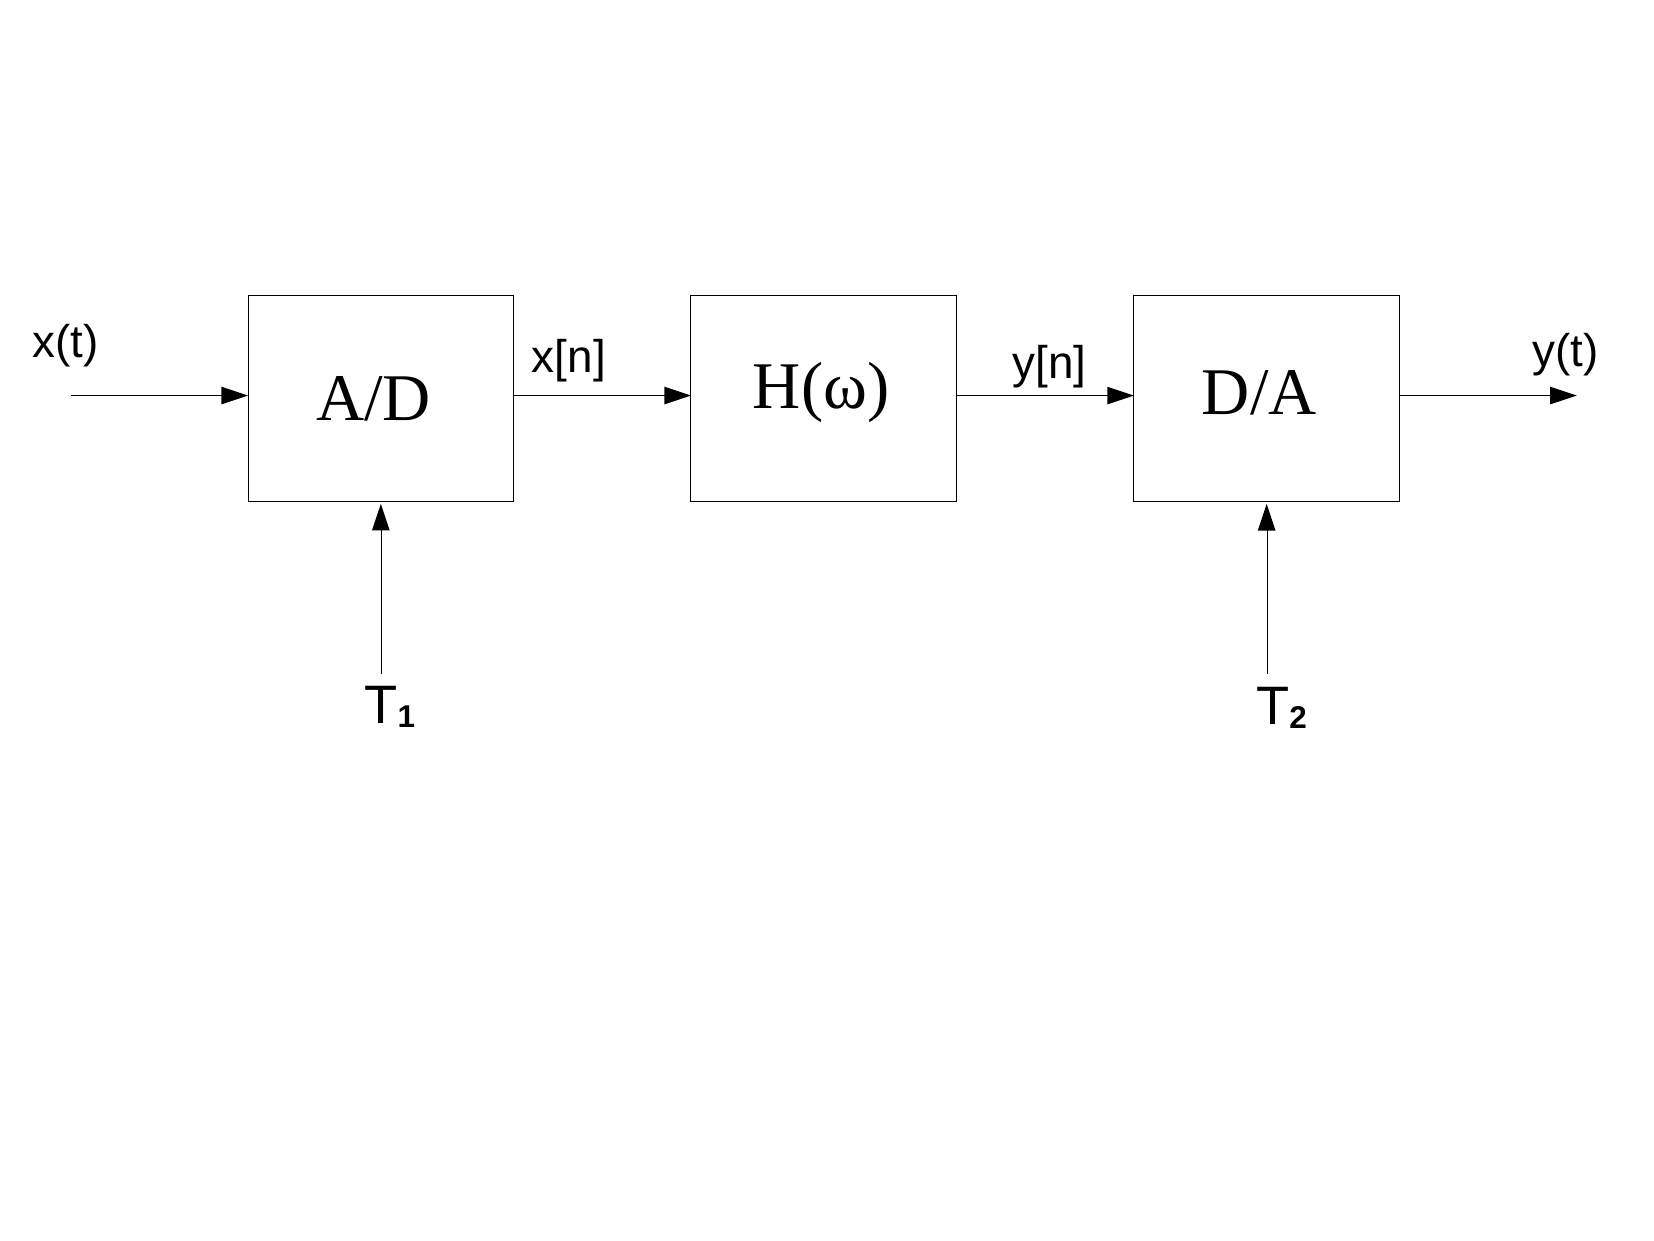

x(t)
y(t)
x[n]
y[n]
H(ω)
D/A
A/D
T1
T2